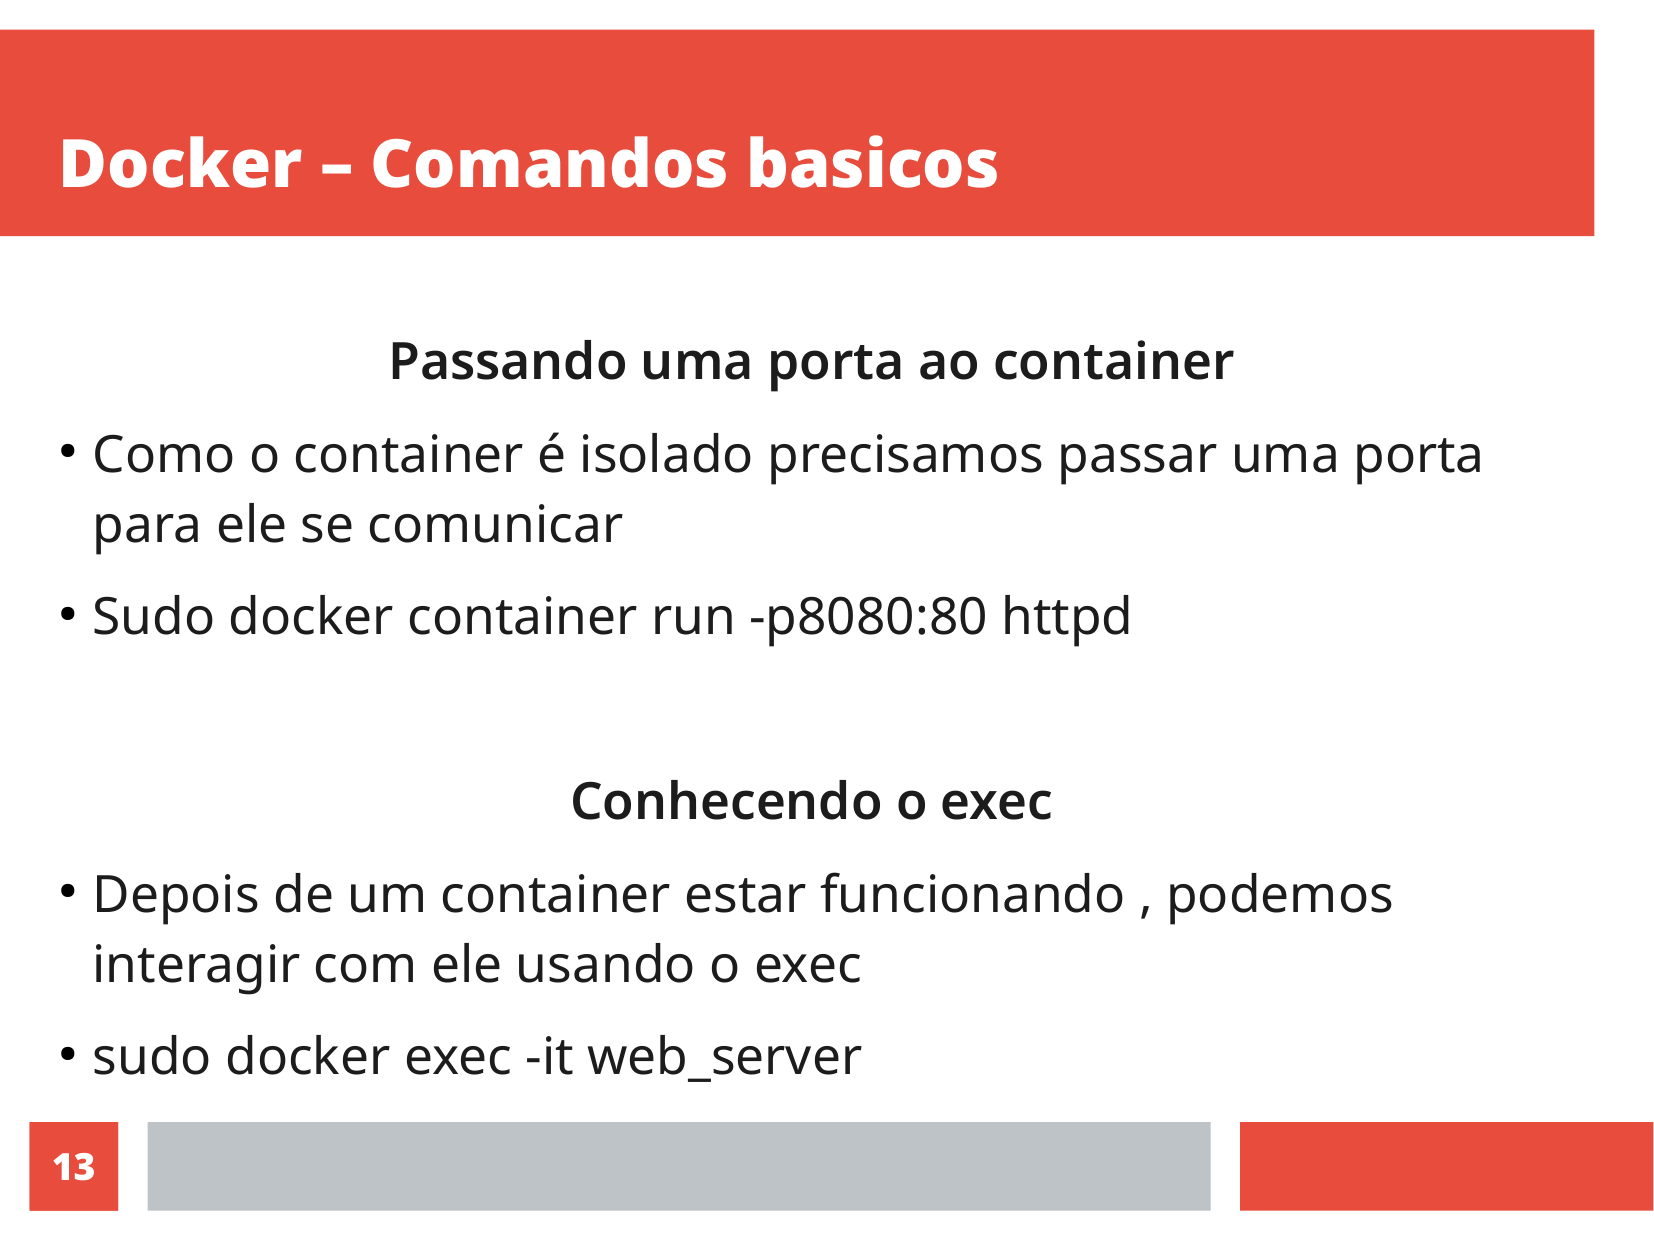

# Docker – Comandos basicos
Passando uma porta ao container
Como o container é isolado precisamos passar uma porta para ele se comunicar
Sudo docker container run -p8080:80 httpd
Conhecendo o exec
Depois de um container estar funcionando , podemos interagir com ele usando o exec
sudo docker exec -it web_server
13